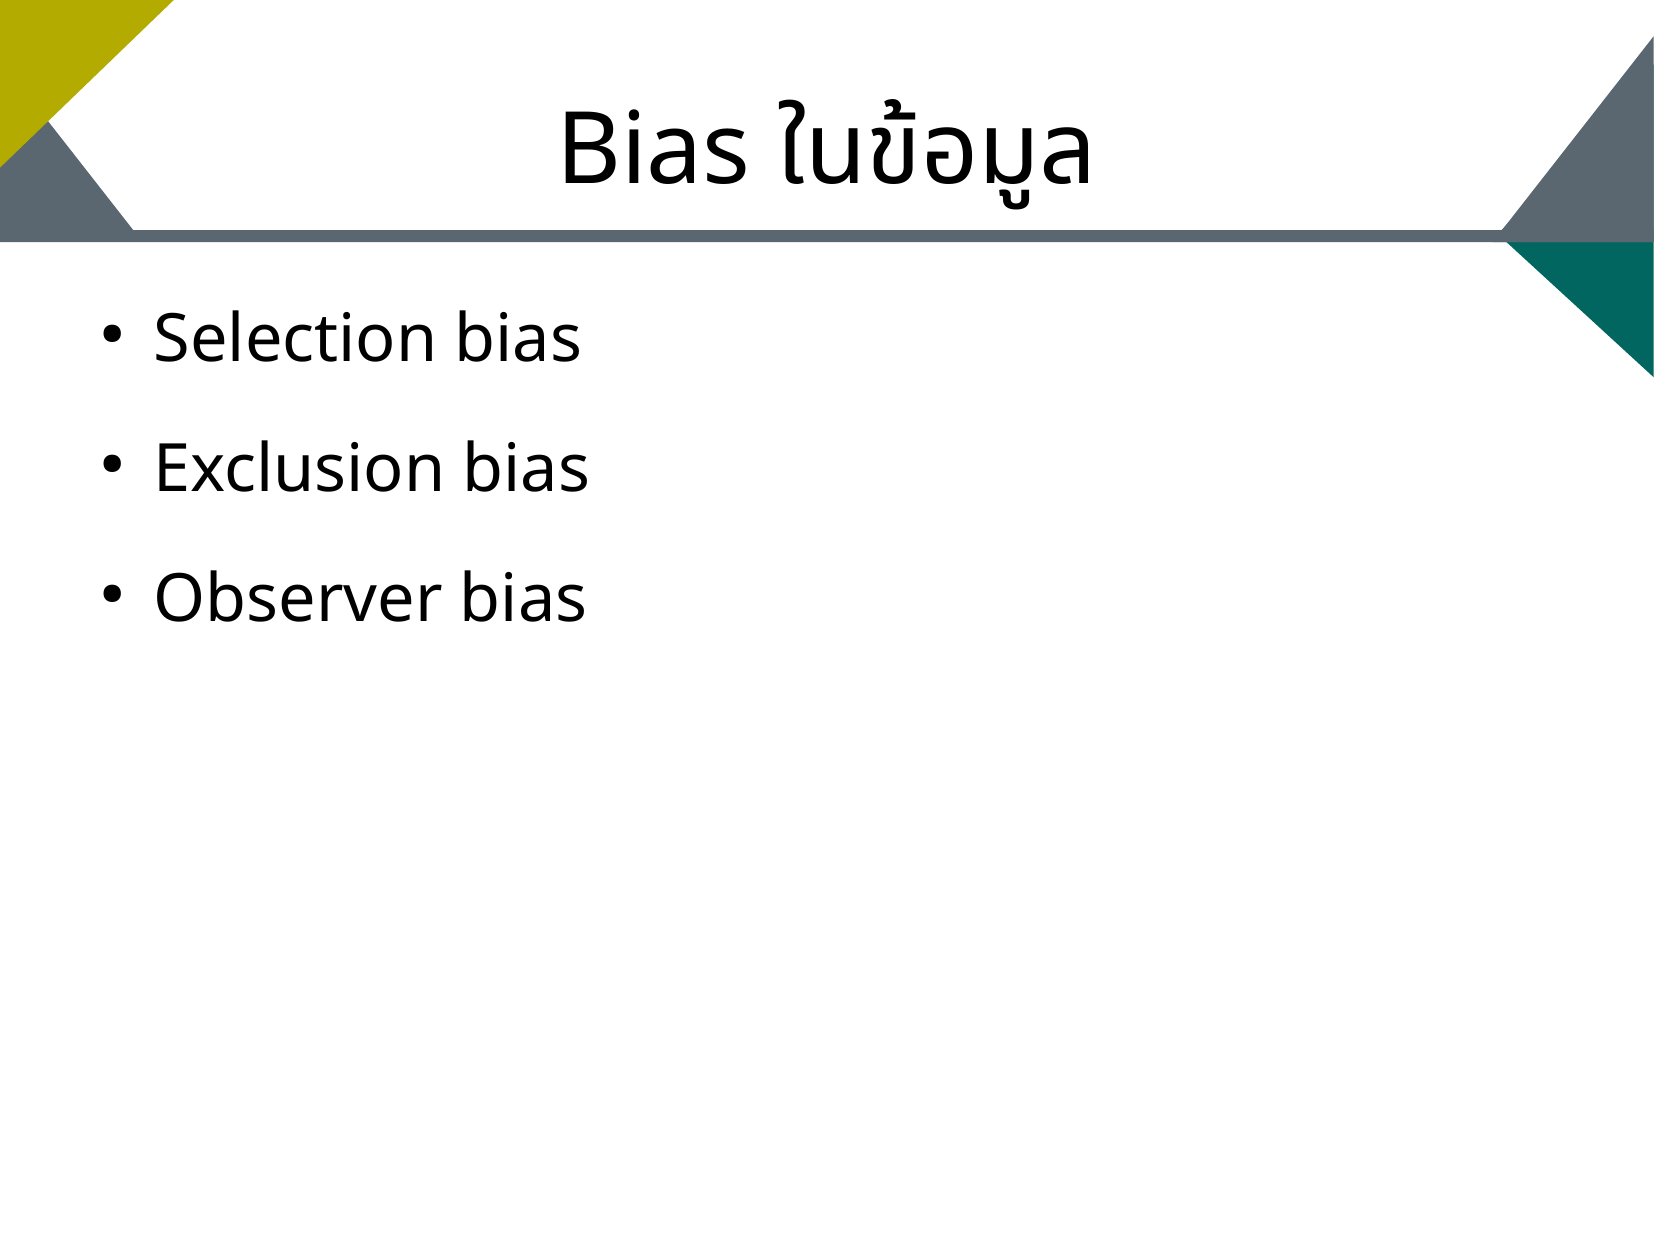

# Bias ในข้อมูล
Selection bias
Exclusion bias
Observer bias